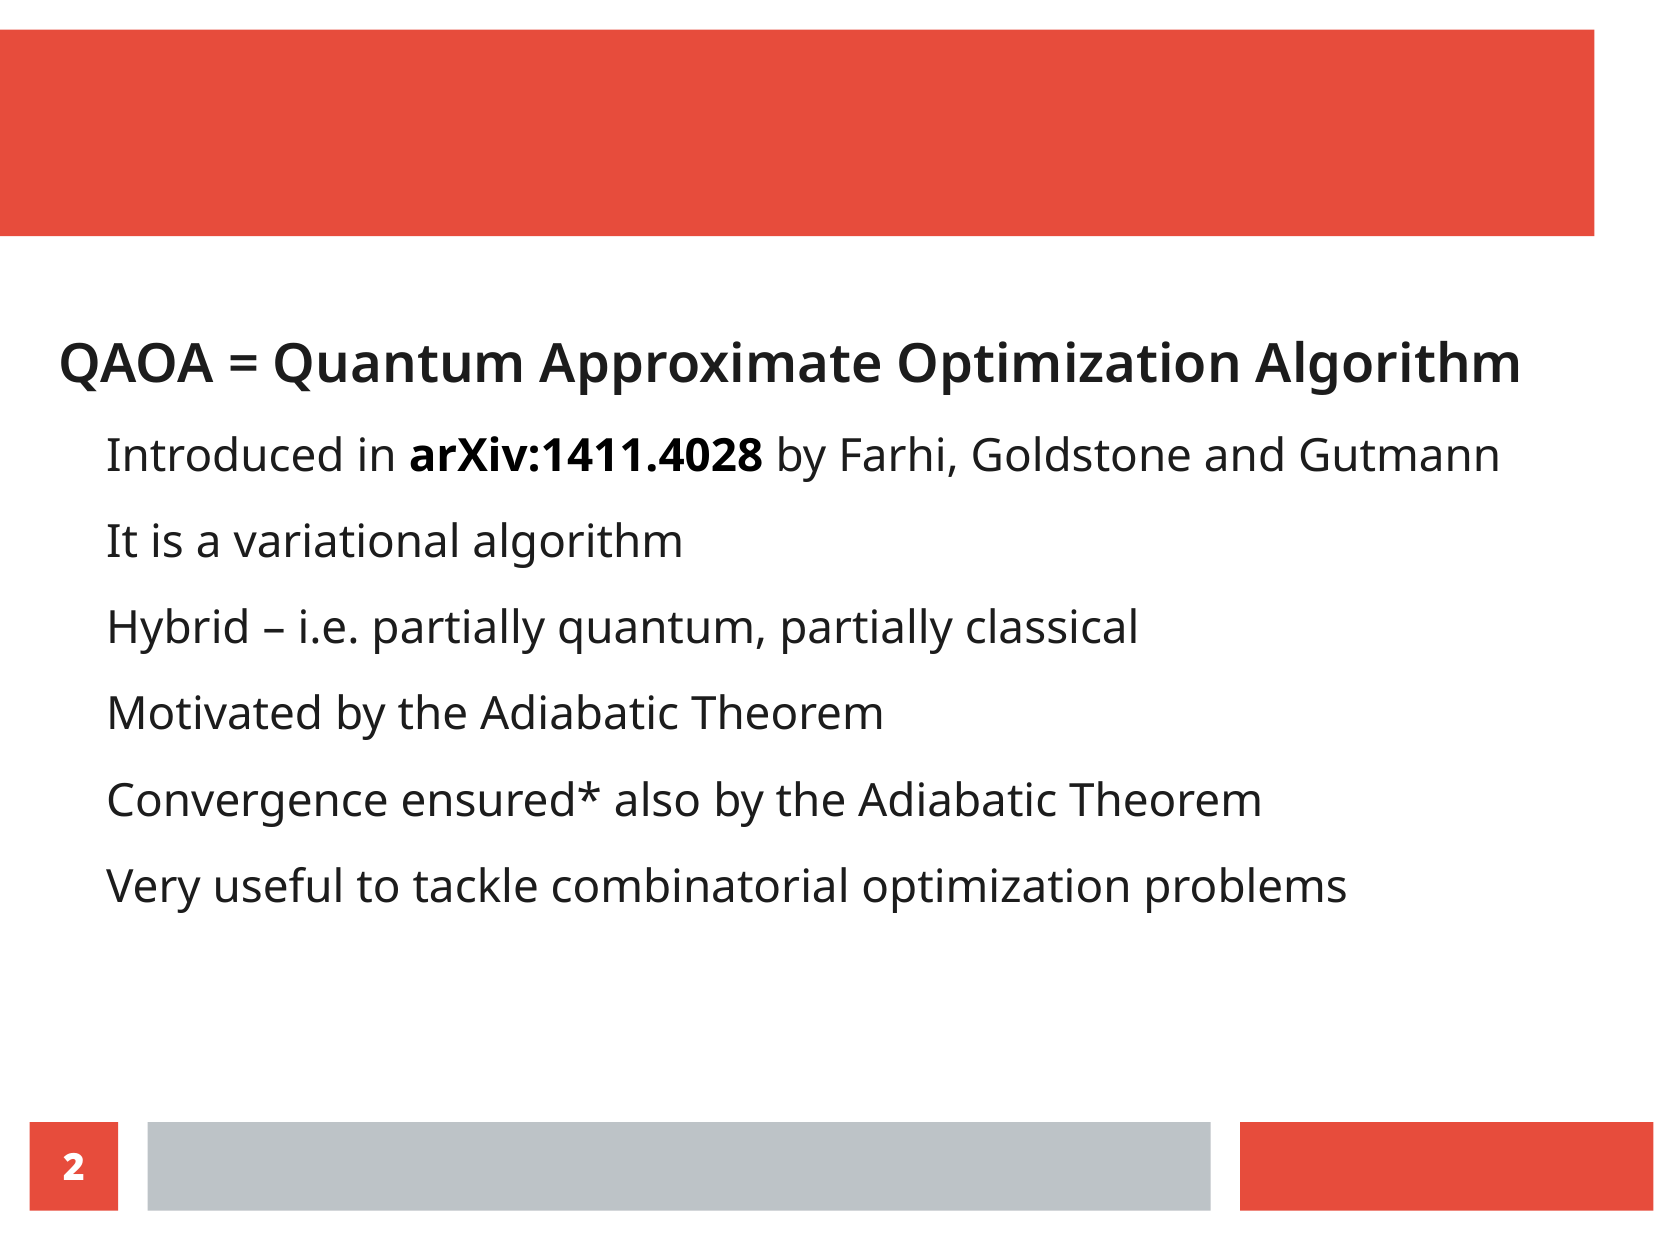

#
QAOA = Quantum Approximate Optimization Algorithm
Introduced in arXiv:1411.4028 by Farhi, Goldstone and Gutmann
It is a variational algorithm
Hybrid – i.e. partially quantum, partially classical
Motivated by the Adiabatic Theorem
Convergence ensured* also by the Adiabatic Theorem
Very useful to tackle combinatorial optimization problems
2